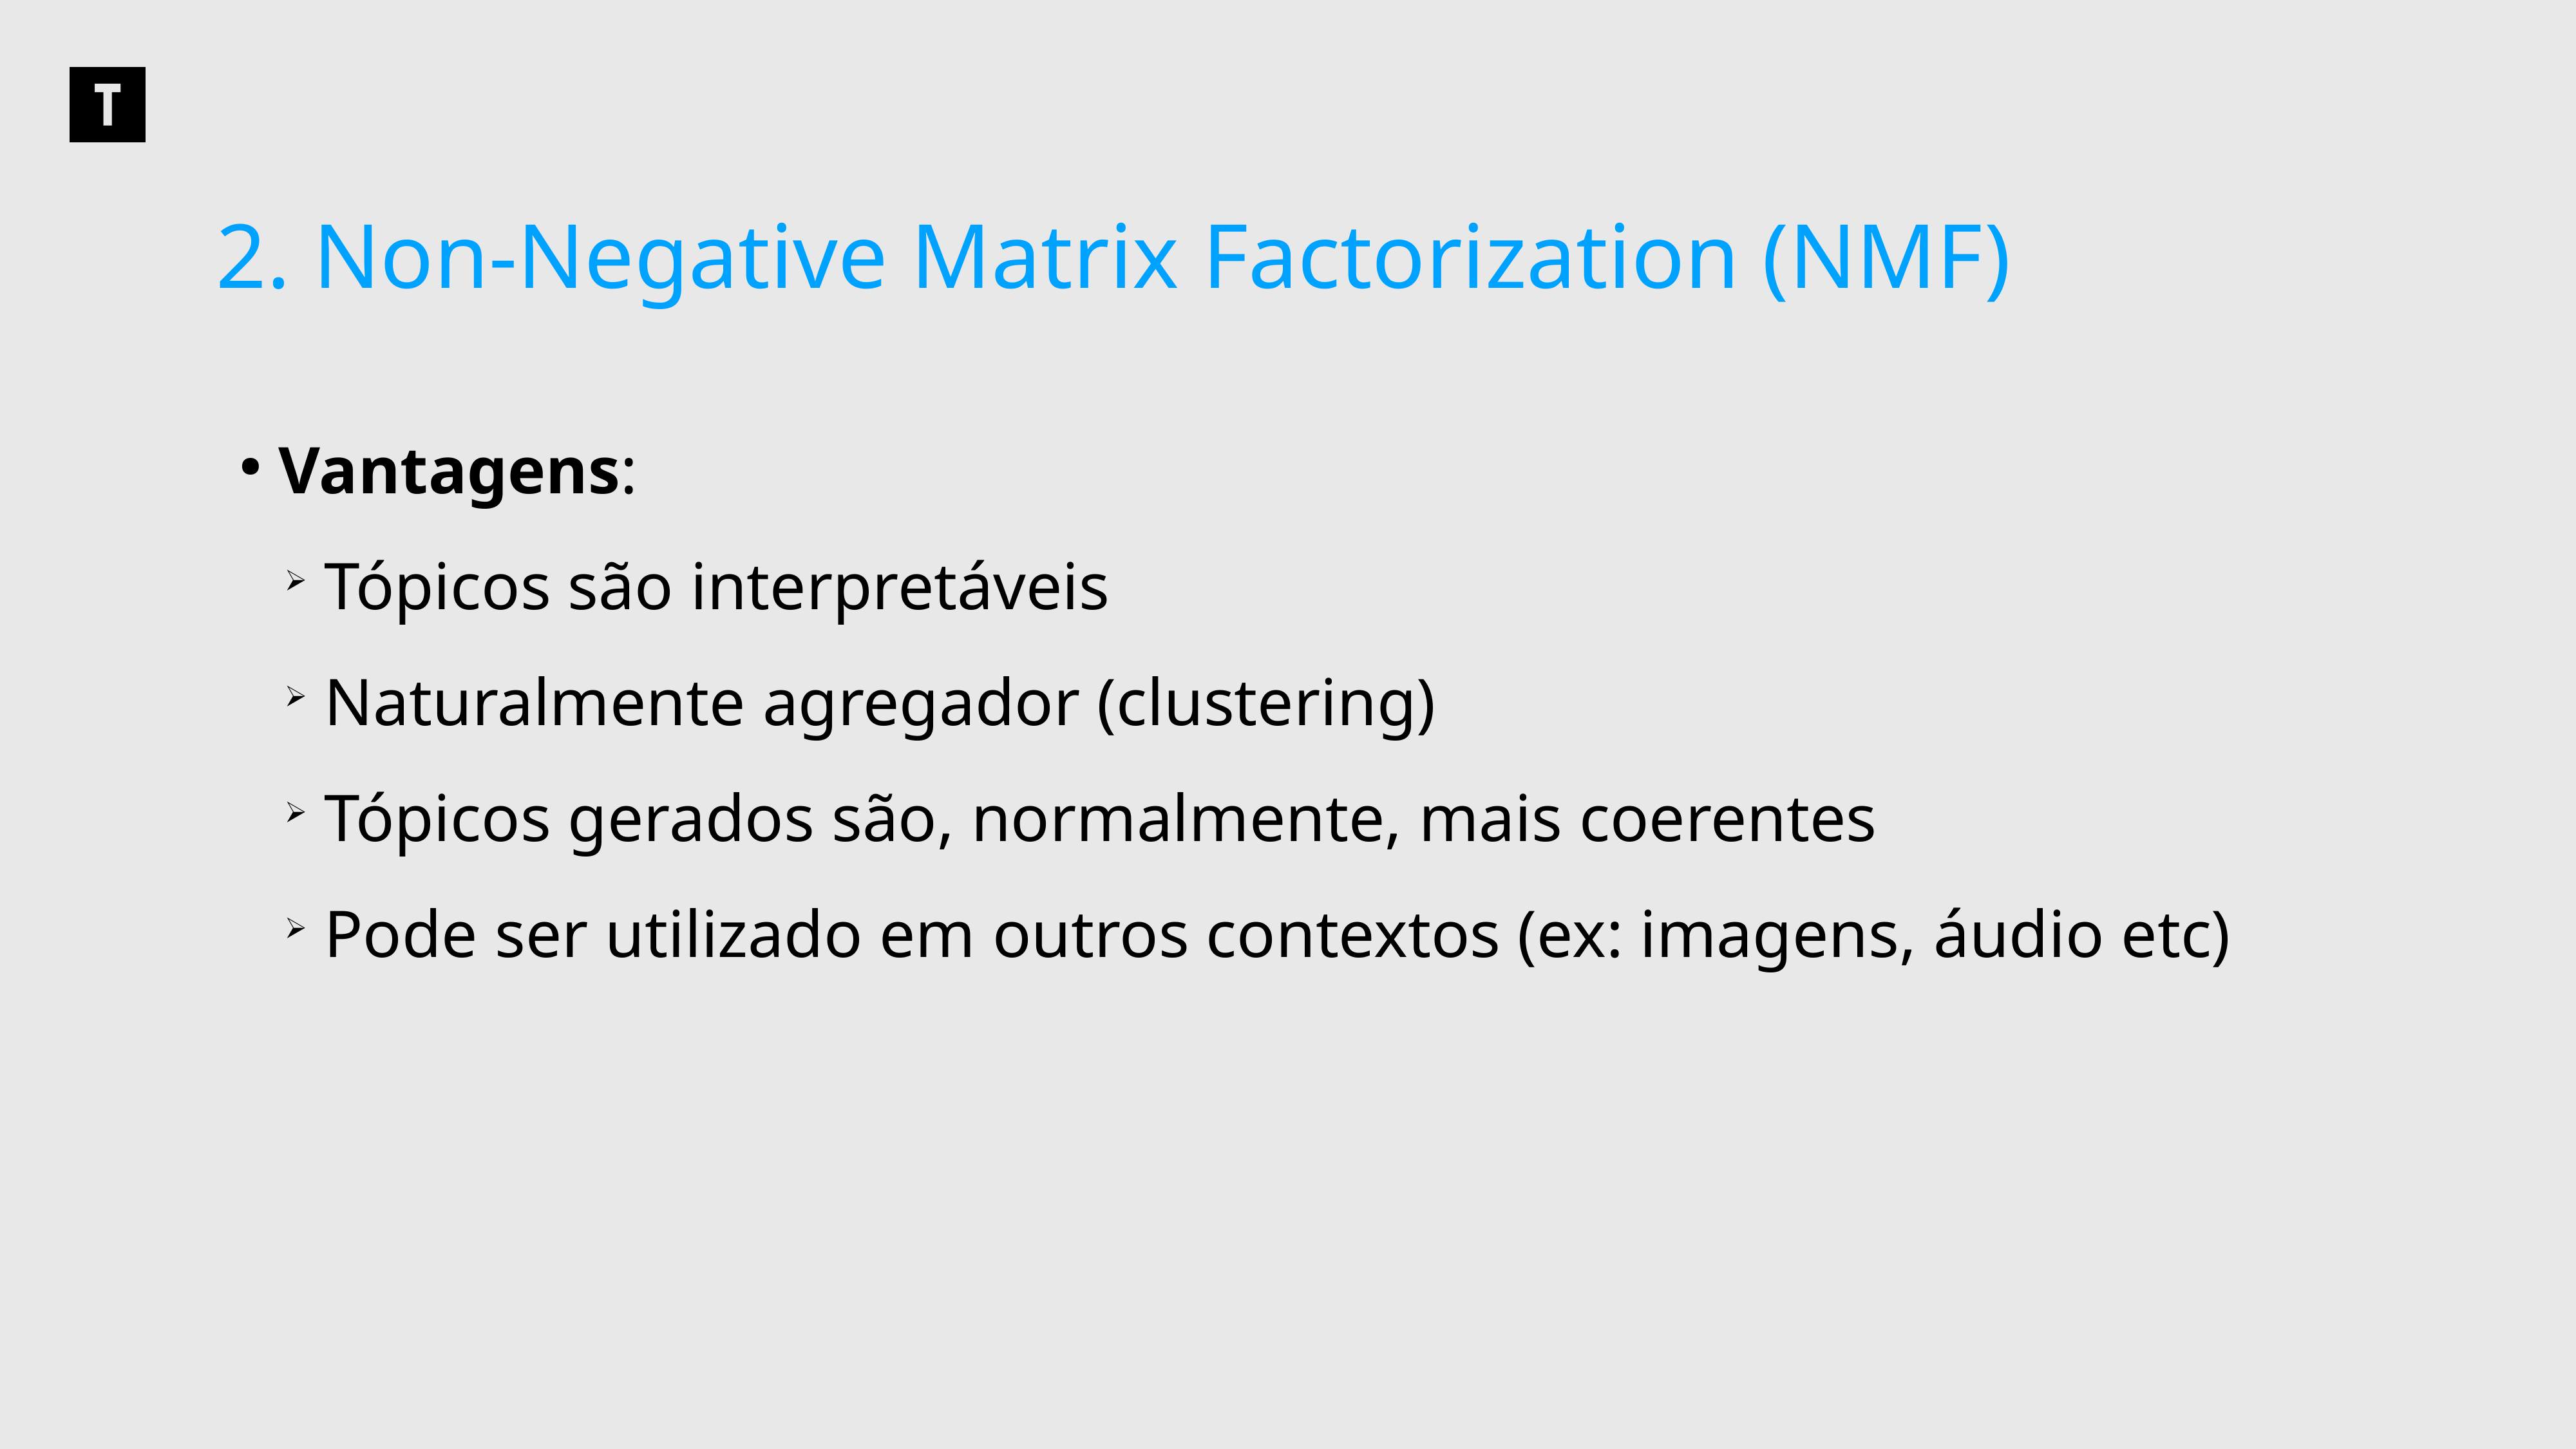

2. Non-Negative Matrix Factorization (NMF)
 Vantagens:
 Tópicos são interpretáveis
 Naturalmente agregador (clustering)
 Tópicos gerados são, normalmente, mais coerentes
 Pode ser utilizado em outros contextos (ex: imagens, áudio etc)